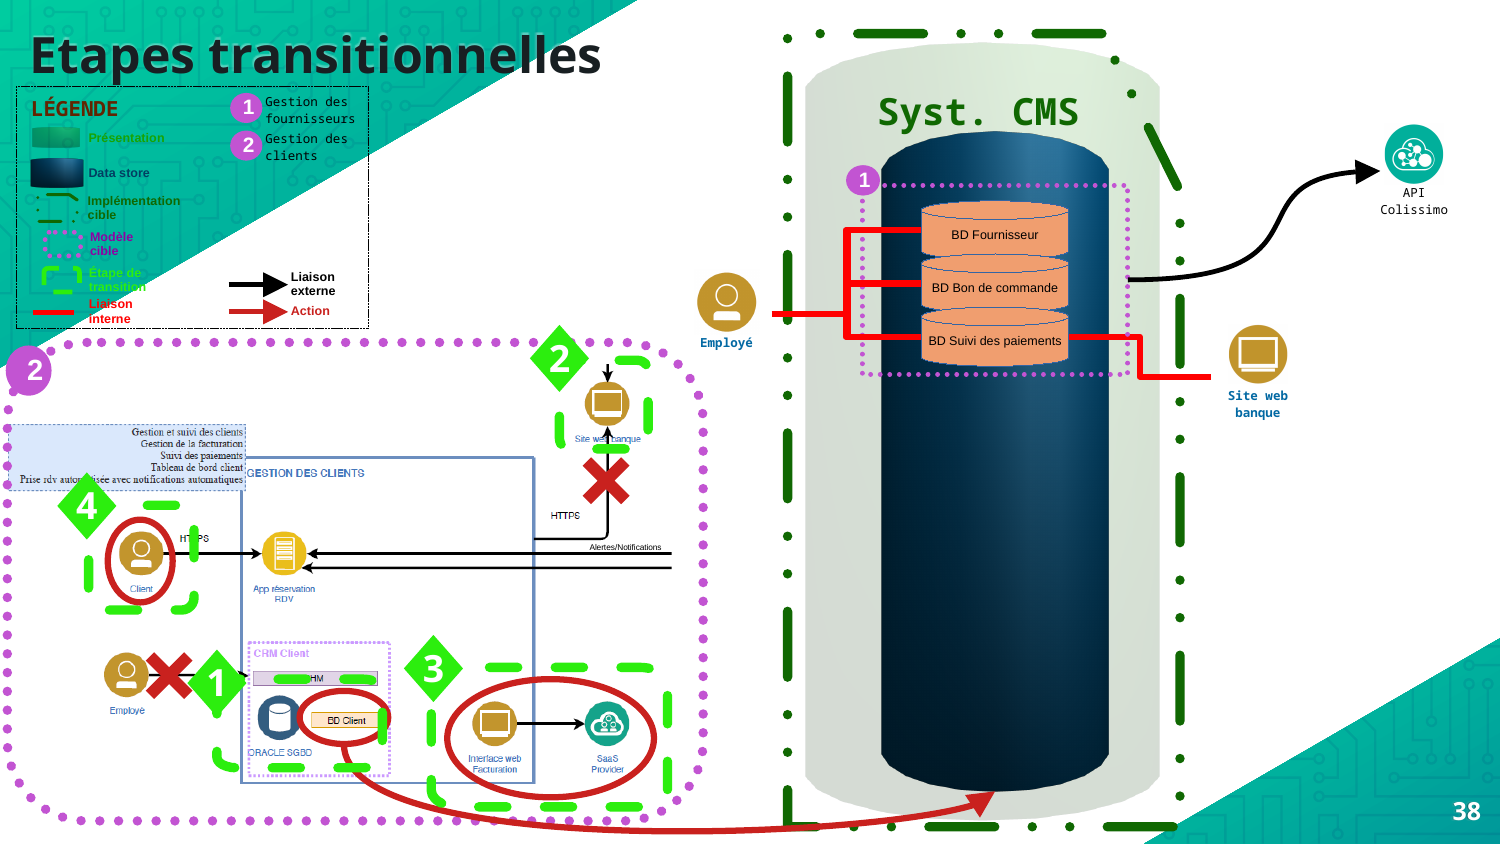

# Etapes transitionnelles
Syst. CMS
API
Colissimo
1
1
BD Fournisseur
BD Bon de commande
Employé
BD Suivi des paiements
Site web banque
Gestion des
fournisseurs
1
LÉGENDE
Présentation
Data store
Implémentation
cible
Gestion des
clients
2
Modèle
cible
Étape de
transition
Liaison externe
Liaison interne
Action
2
4
3
1
2
Alertes/Notifications
Quantité
/Prix
/Temps